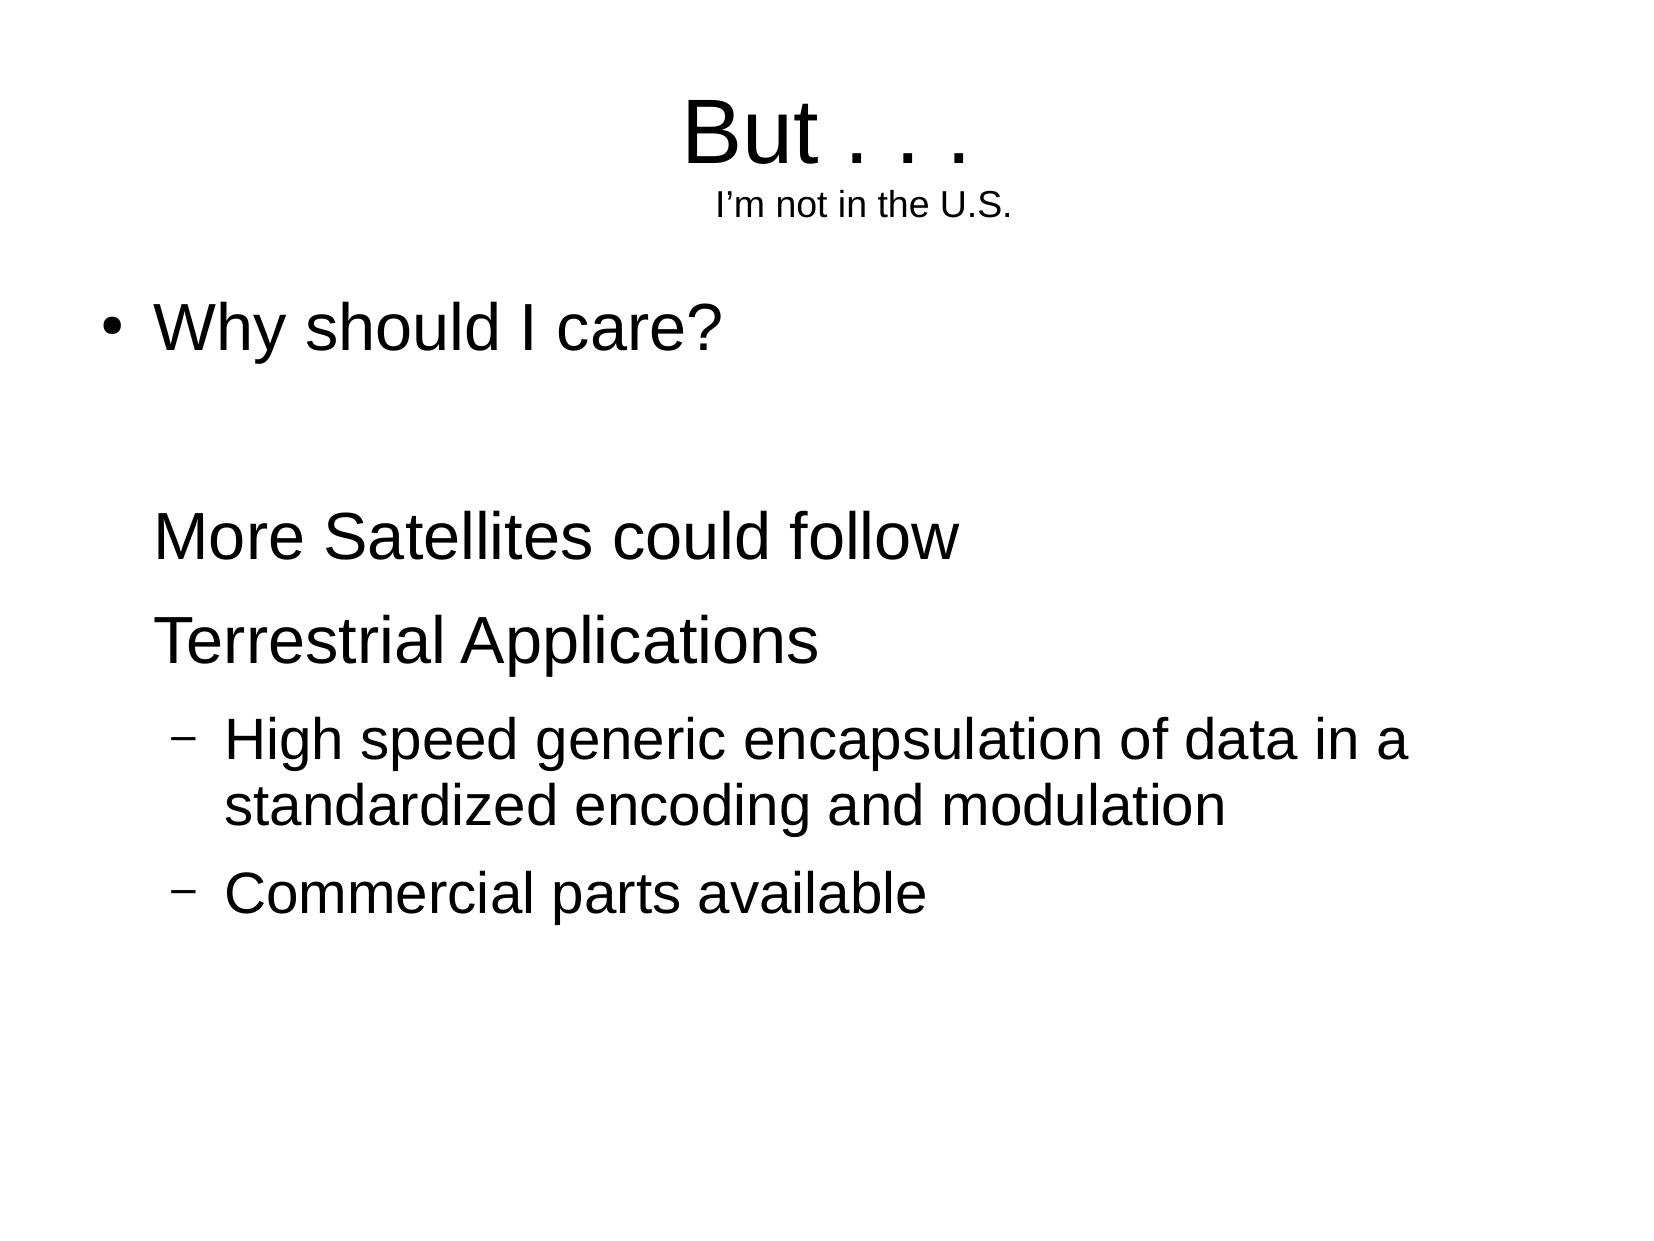

# But . . . I’m not in the U.S.
Why should I care?
More Satellites could follow
Terrestrial Applications
High speed generic encapsulation of data in a standardized encoding and modulation
Commercial parts available